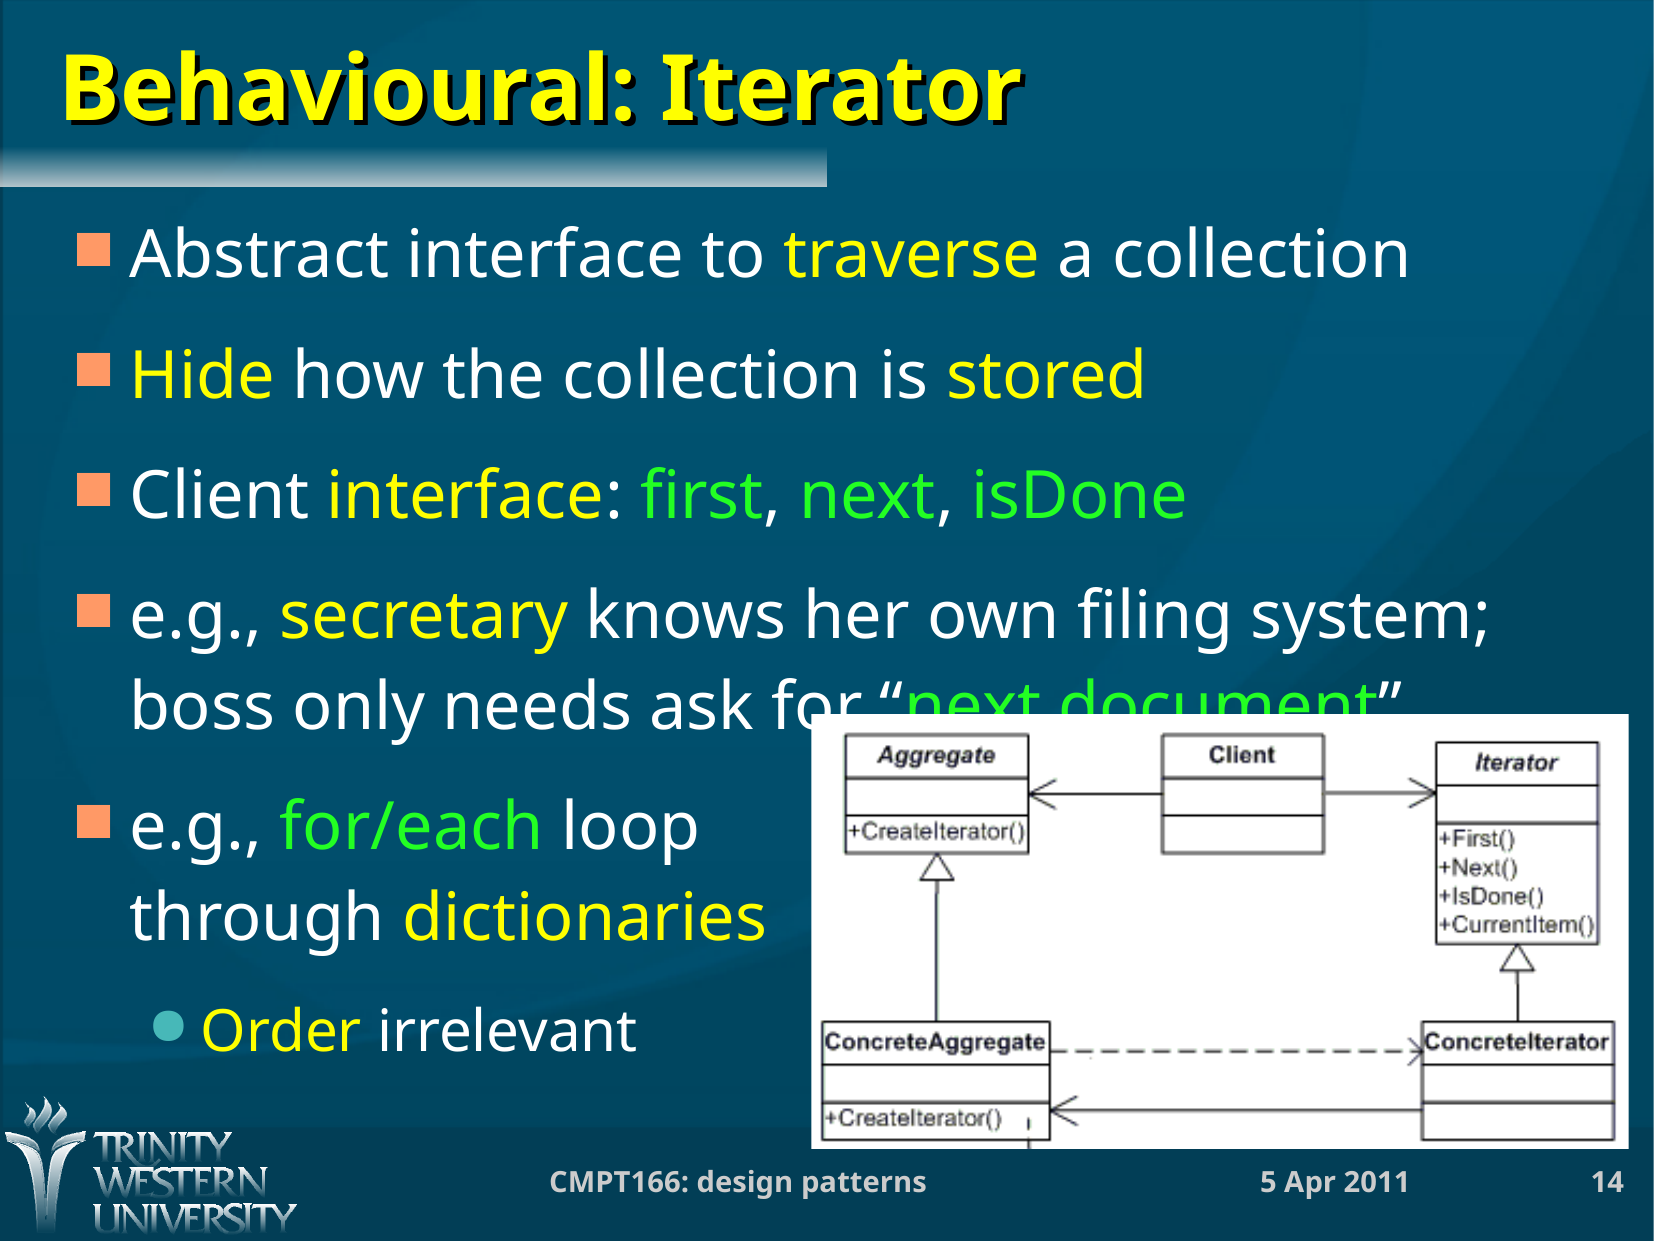

# Behavioural: Iterator
Abstract interface to traverse a collection
Hide how the collection is stored
Client interface: first, next, isDone
e.g., secretary knows her own filing system;
boss only needs ask for “next document”
e.g., for/each loop
through dictionaries
Order irrelevant
CMPT166: design patterns
5 Apr 2011
14